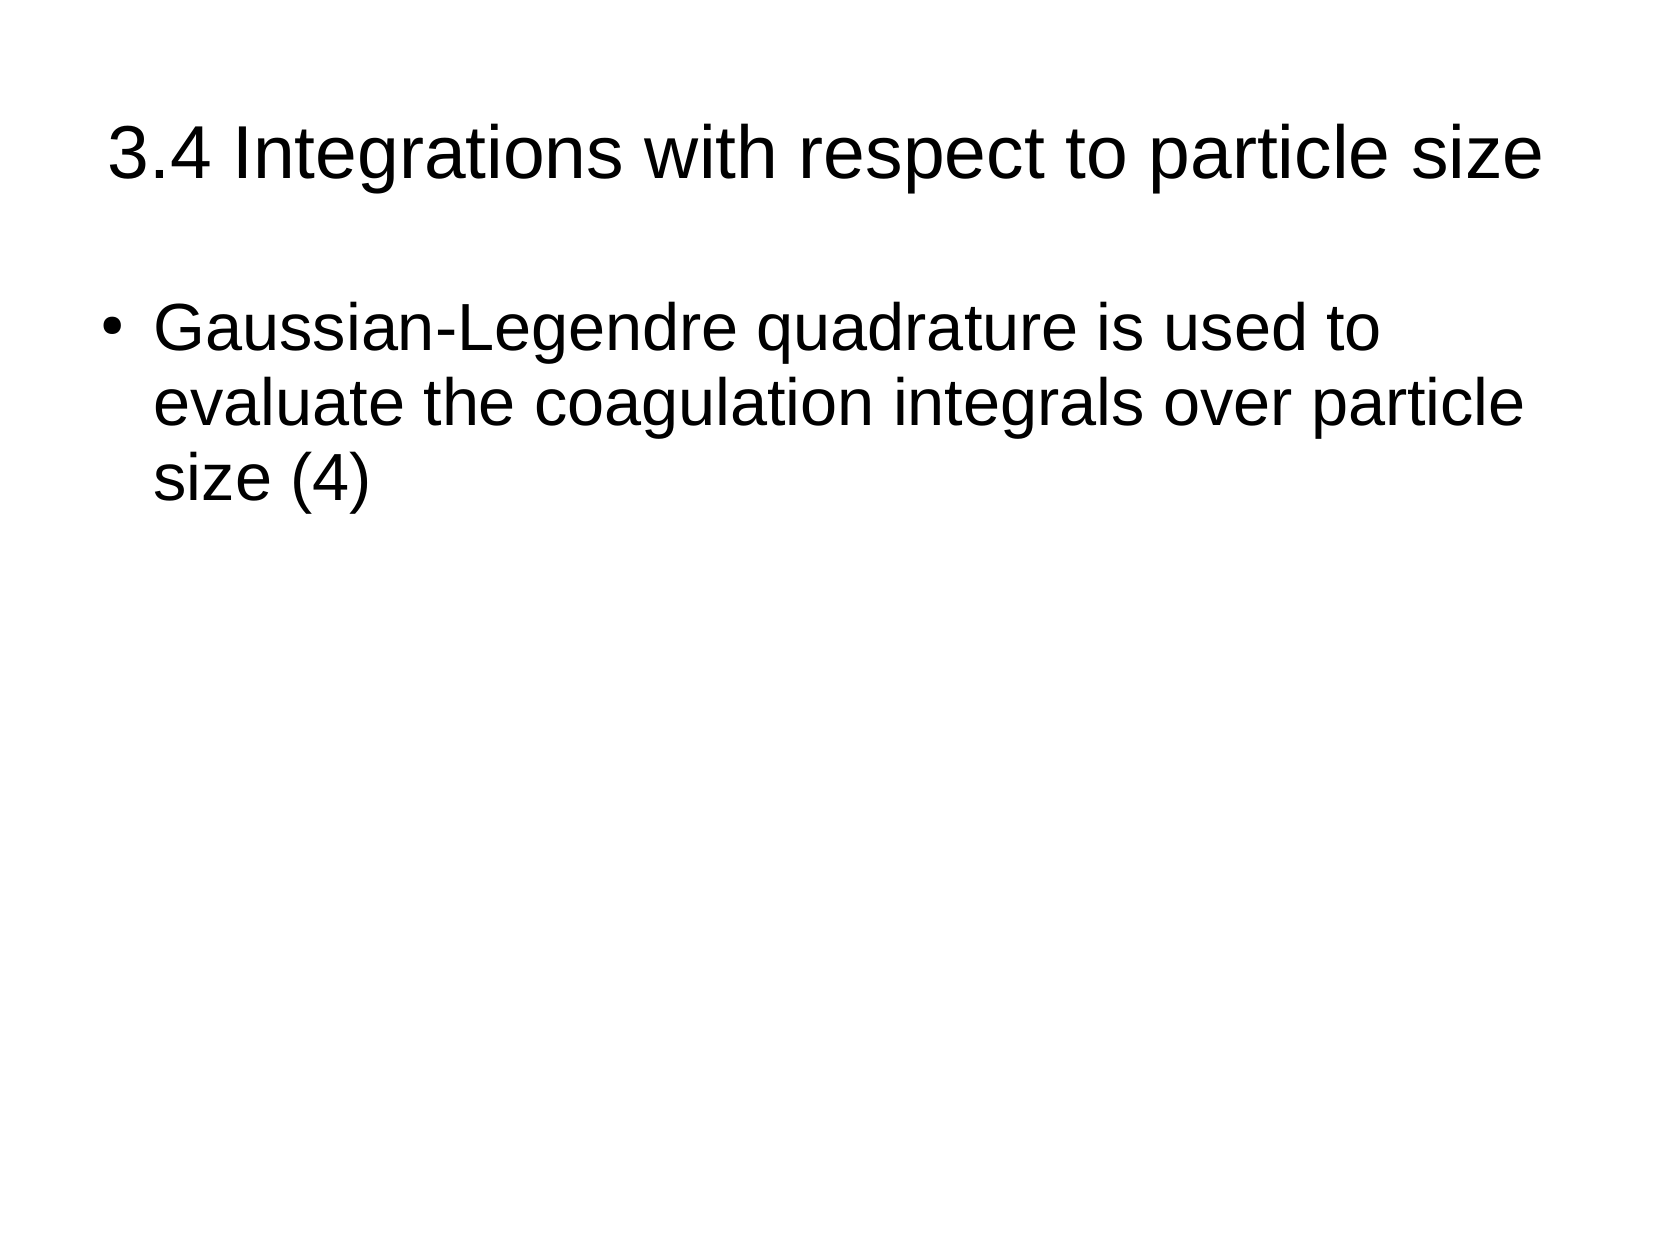

# 3.4 Integrations with respect to particle size
Gaussian-Legendre quadrature is used to evaluate the coagulation integrals over particle size (4)